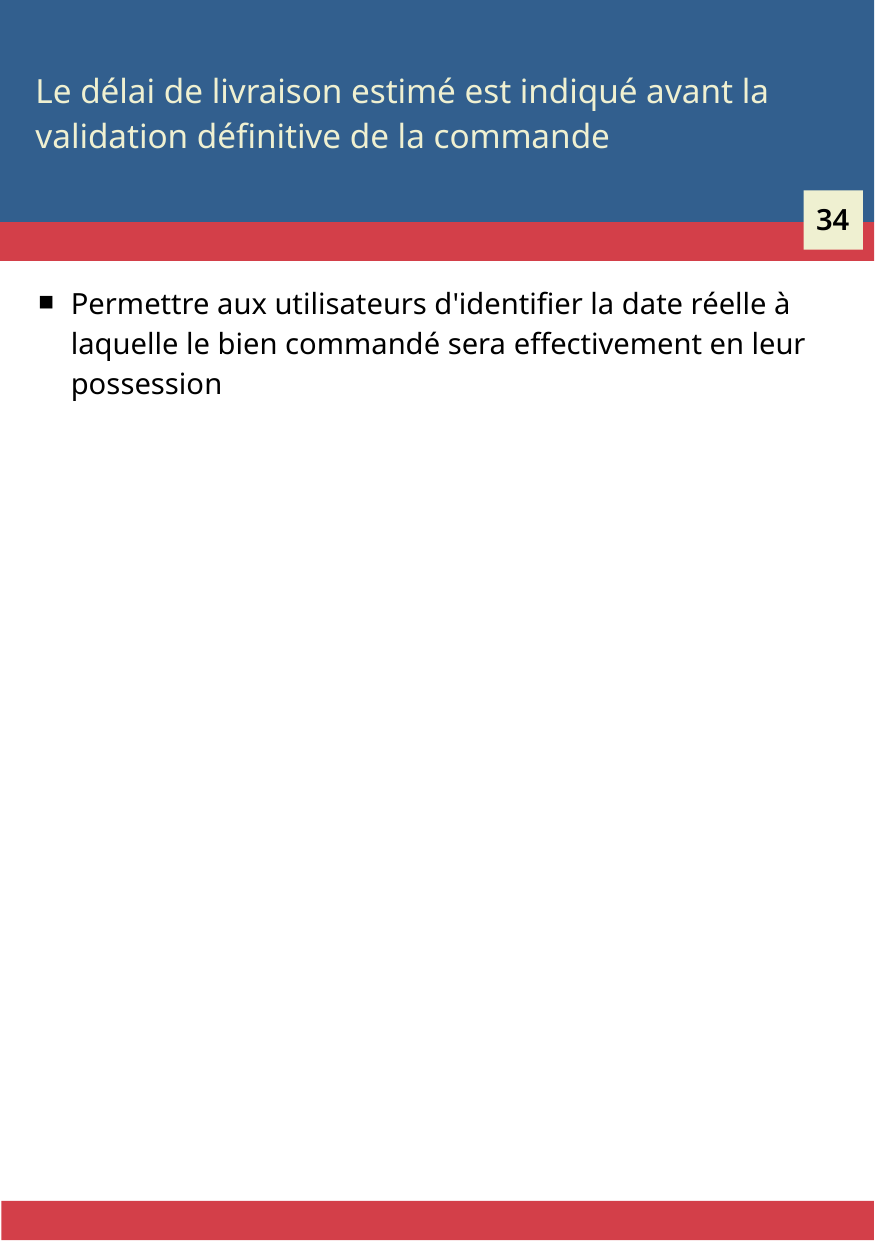

# Le délai de livraison estimé est indiqué avant la validation définitive de la commande
34
Permettre aux utilisateurs d'identifier la date réelle à laquelle le bien commandé sera effectivement en leur possession